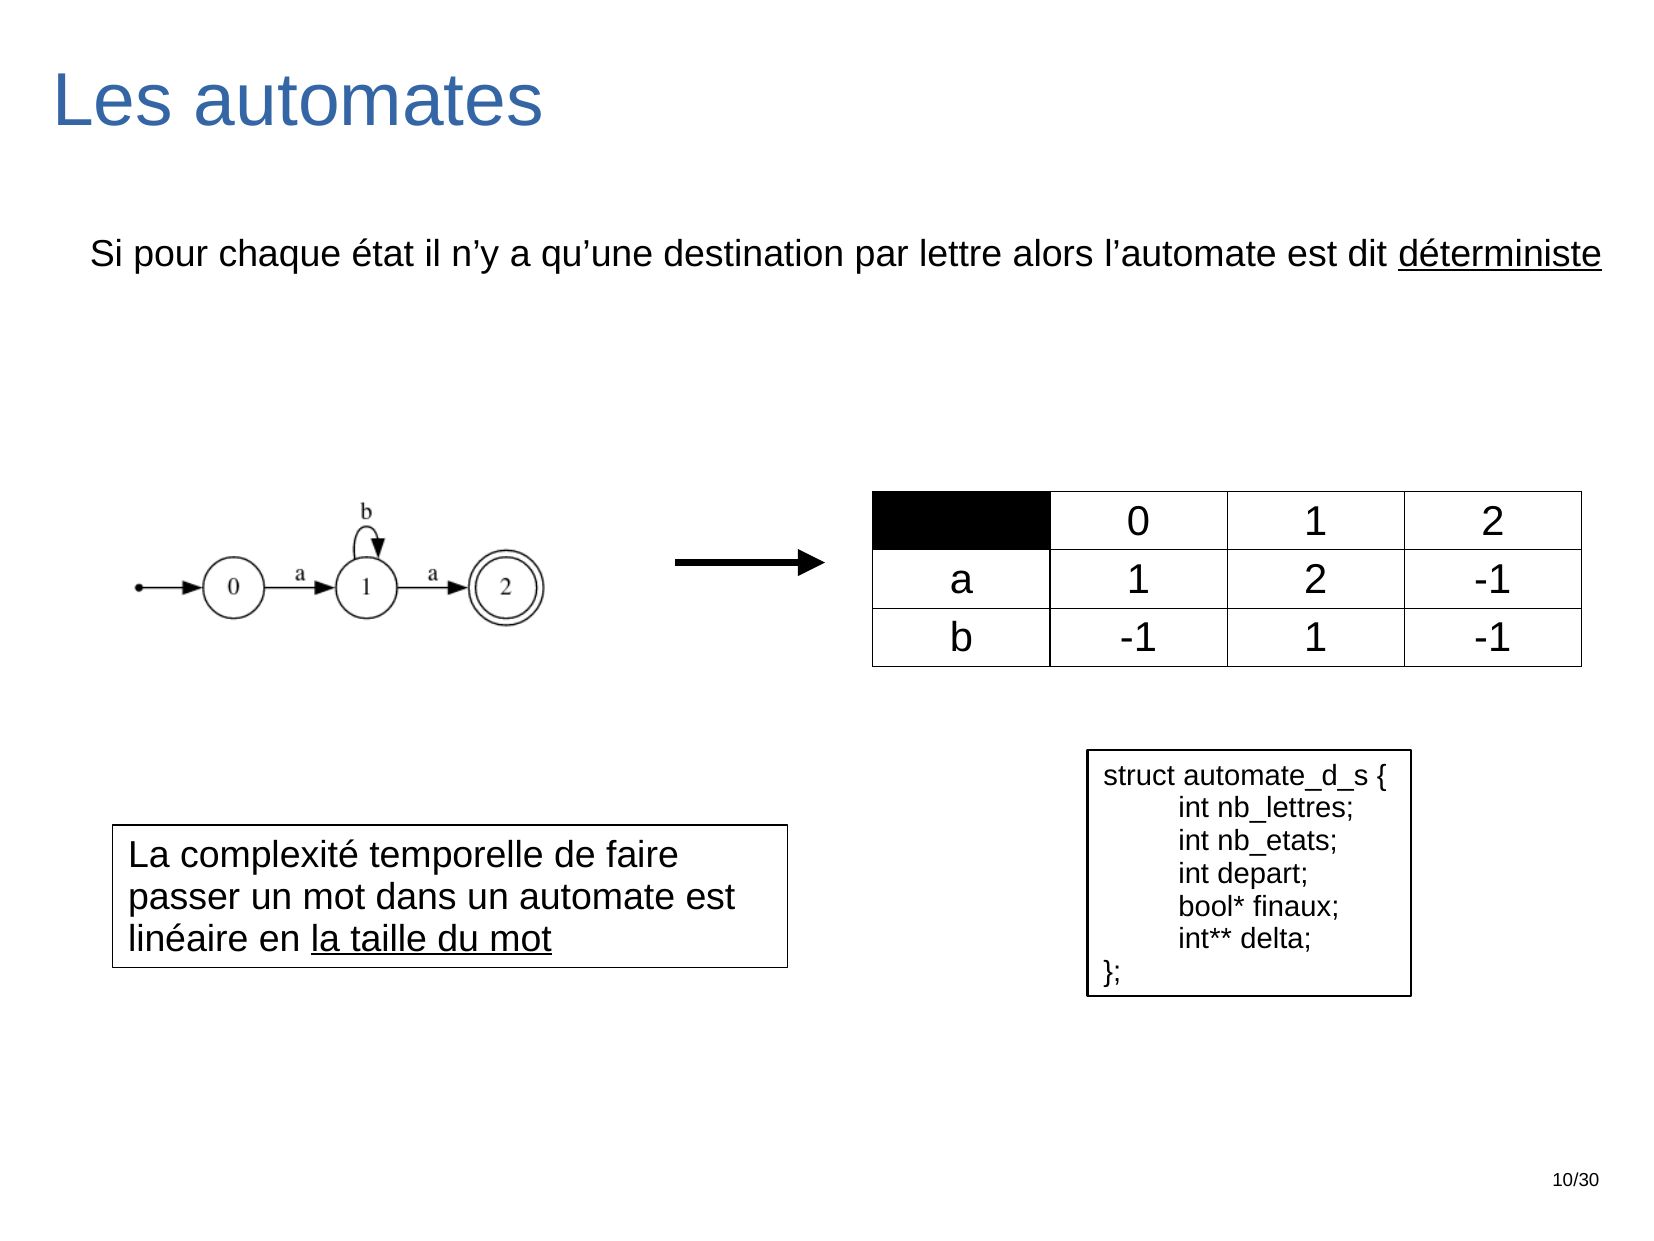

Les automates
Si pour chaque état il n’y a qu’une destination par lettre alors l’automate est dit déterministe
| | 0 | 1 | 2 |
| --- | --- | --- | --- |
| a | 1 | 2 | -1 |
| b | -1 | 1 | -1 |
struct automate_d_s {
	int nb_lettres;
	int nb_etats;
	int depart;
	bool* finaux;
	int** delta;
};
La complexité temporelle de faire passer un mot dans un automate est linéaire en la taille du mot
10/30